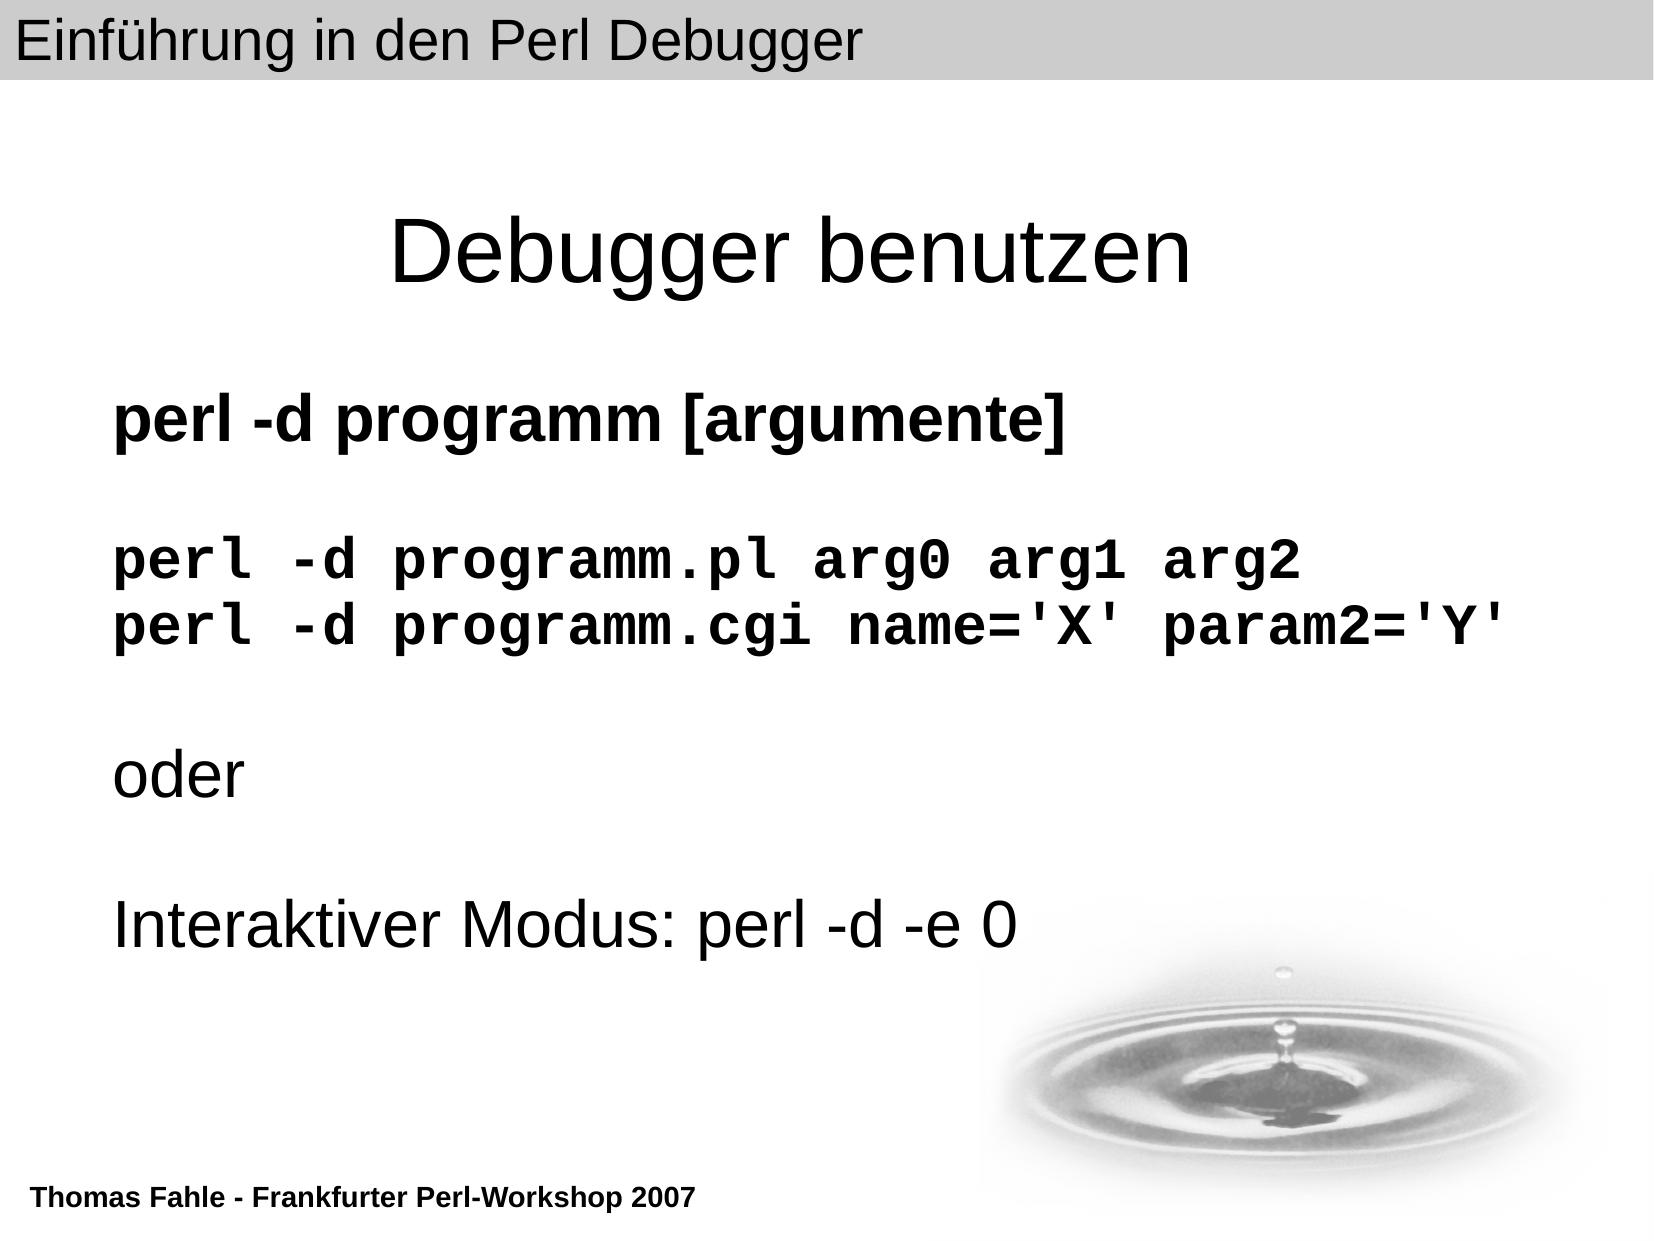

# Debugger benutzen
perl -d programm [argumente]
perl -d programm.pl arg0 arg1 arg2
perl -d programm.cgi name='X' param2='Y'
oder
Interaktiver Modus: perl -d -e 0